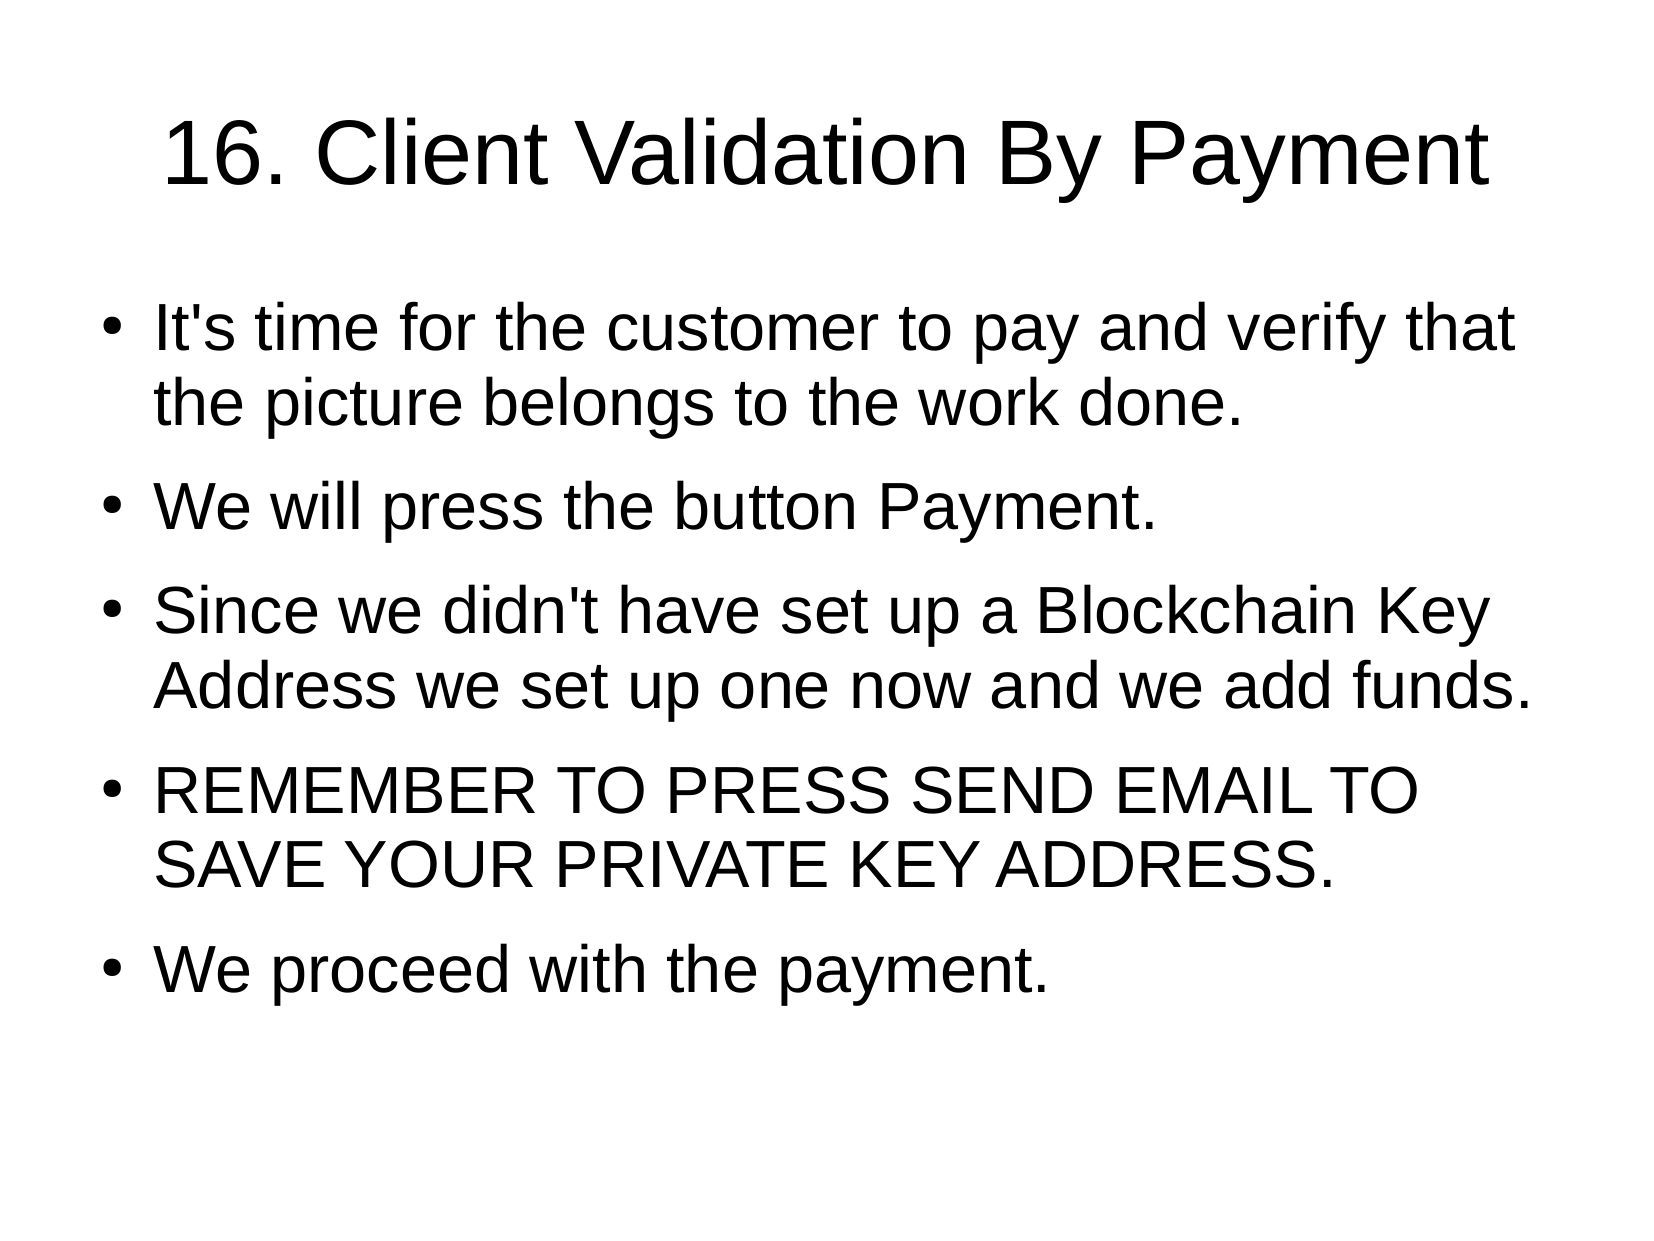

# 16. Client Validation By Payment
It's time for the customer to pay and verify that the picture belongs to the work done.
We will press the button Payment.
Since we didn't have set up a Blockchain Key Address we set up one now and we add funds.
REMEMBER TO PRESS SEND EMAIL TO SAVE YOUR PRIVATE KEY ADDRESS.
We proceed with the payment.